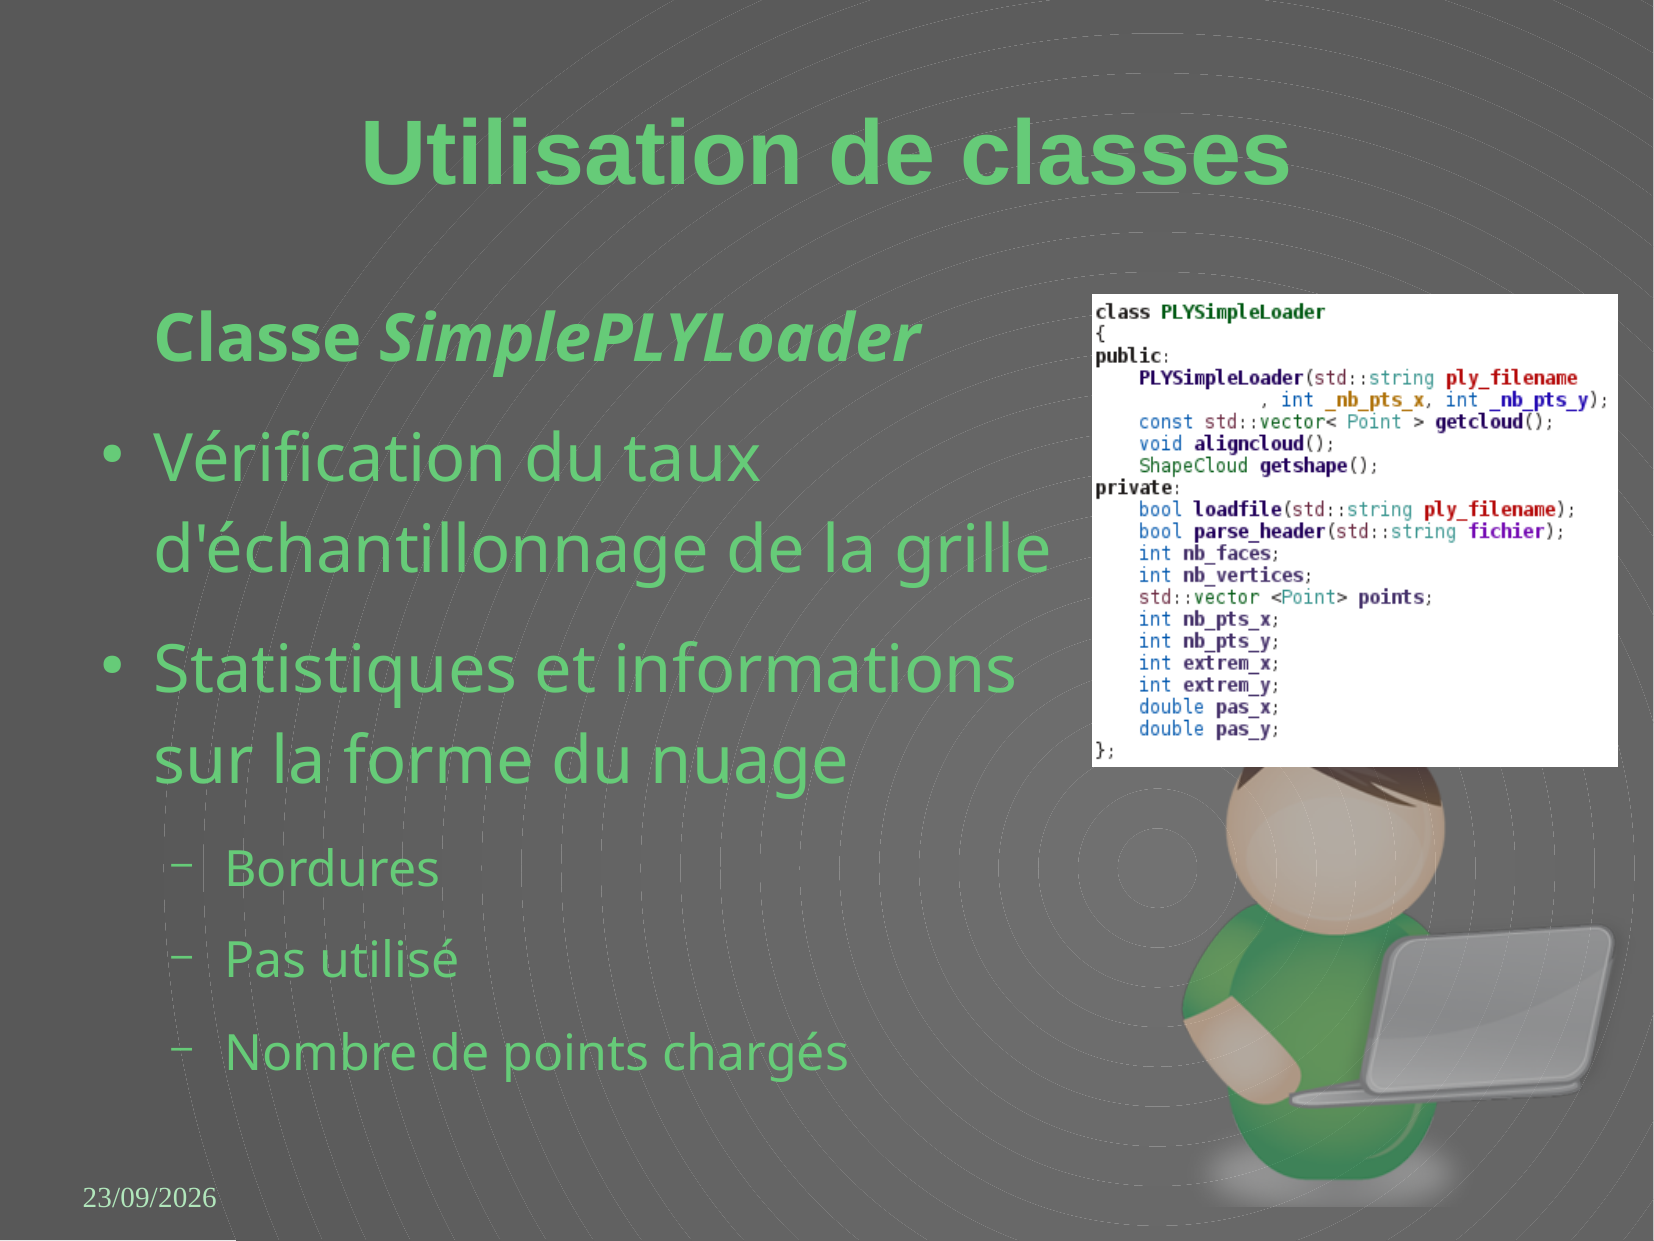

# Utilisation de classes
Classe SimplePLYLoader
Vérification du taux d'échantillonnage de la grille
Statistiques et informations sur la forme du nuage
Bordures
Pas utilisé
Nombre de points chargés